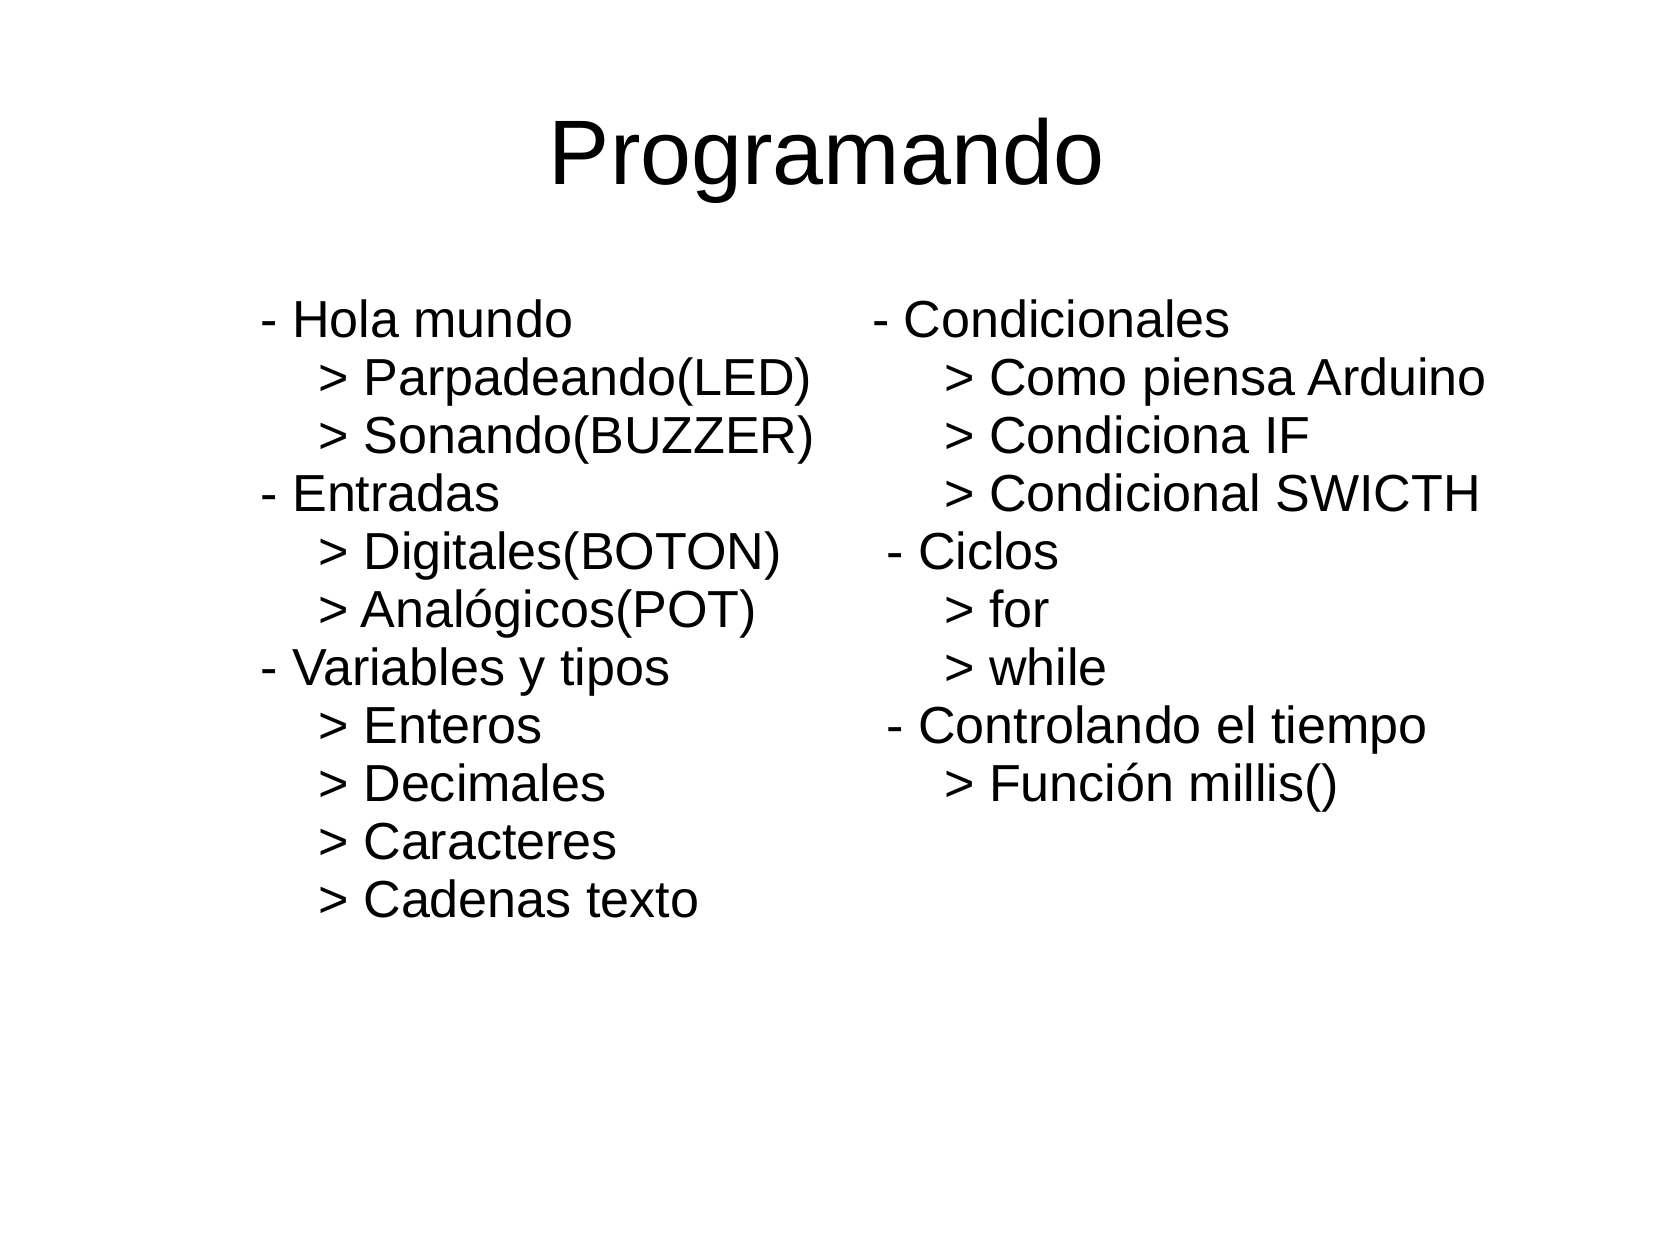

# Programando
 - Hola mundo
 > Parpadeando(LED)
 > Sonando(BUZZER)
 - Entradas
 > Digitales(BOTON)
 > Analógicos(POT)
 - Variables y tipos
 > Enteros
 > Decimales
 > Caracteres
 > Cadenas texto
 - Condicionales
 > Como piensa Arduino
 > Condiciona IF
 > Condicional SWICTH
 - Ciclos
 > for
 > while
 - Controlando el tiempo
 > Función millis()